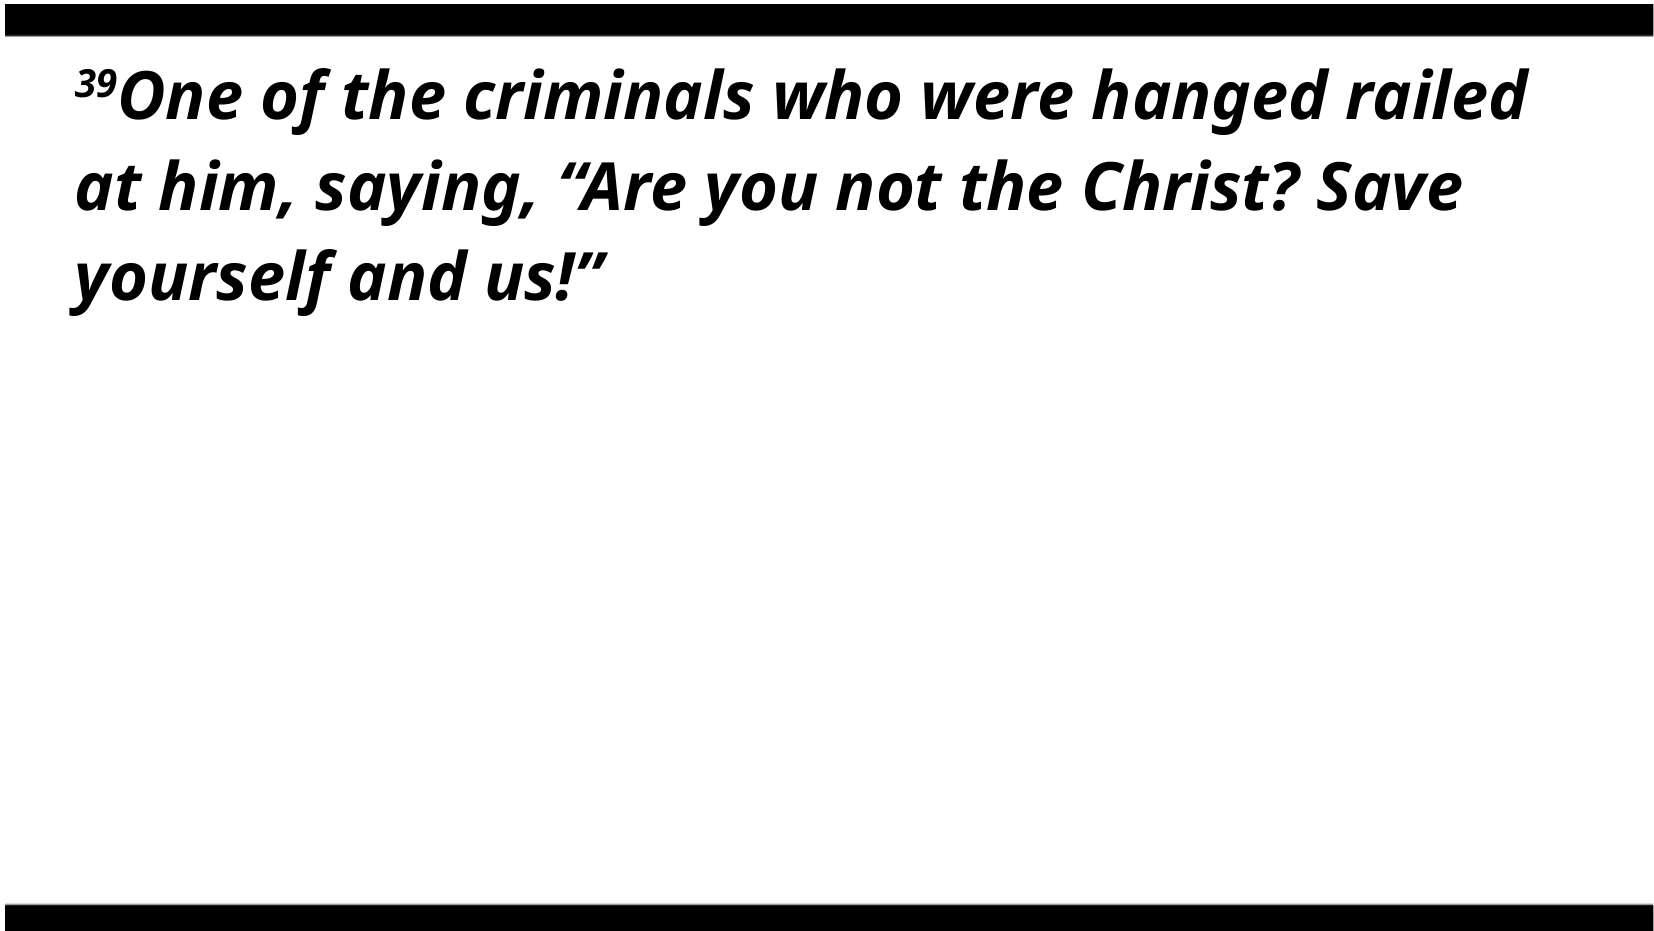

39One of the criminals who were hanged railed at him, saying, “Are you not the Christ? Save yourself and us!”